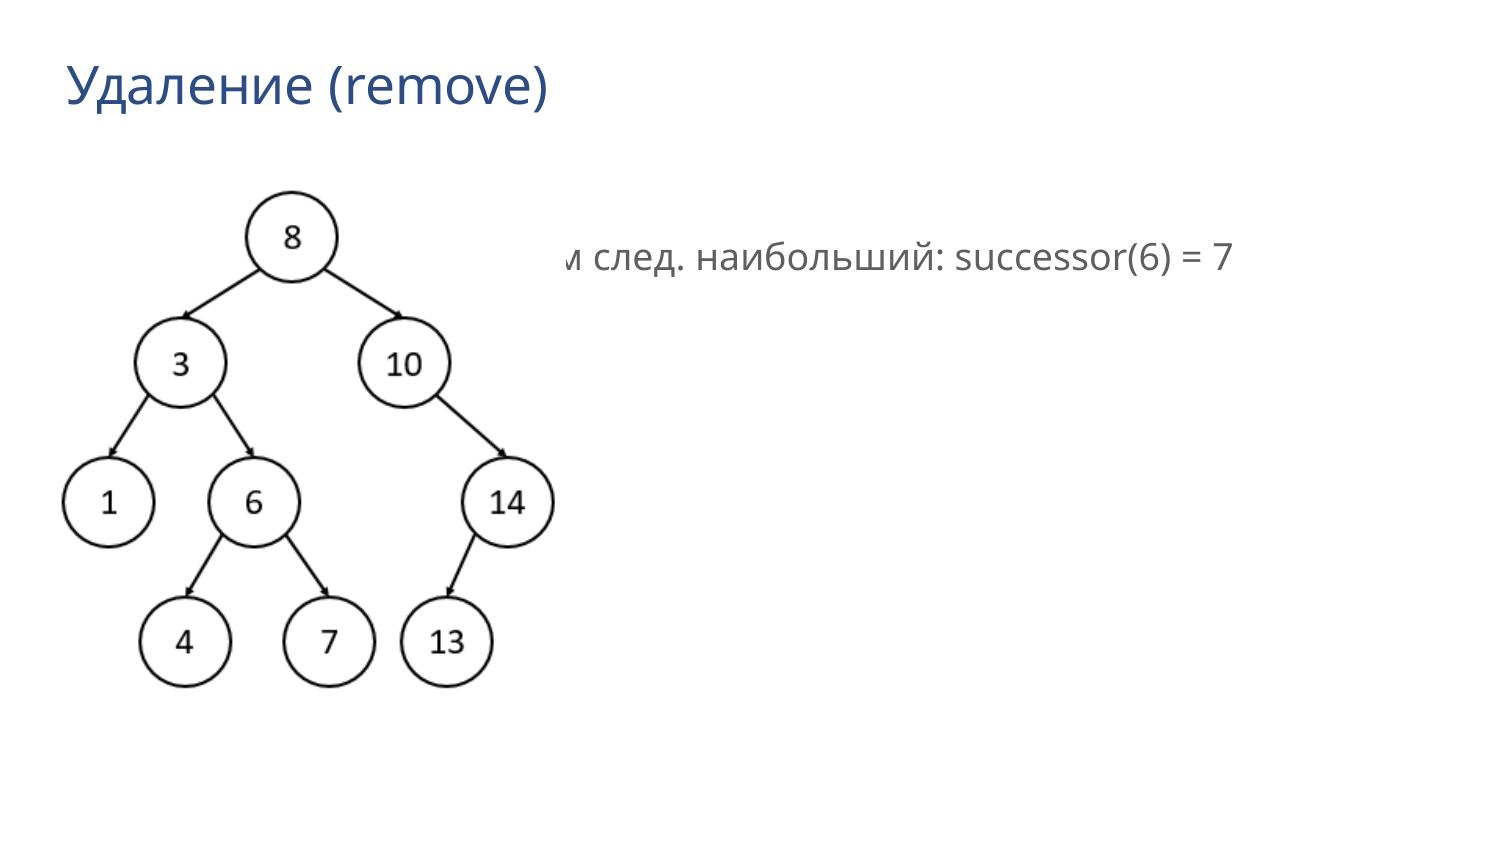

# Удаление (remove)
remove(6)
два потомка, поэтому ищем след. наибольший: successor(6) = 7
обмен 6 и 7
удаление листа 6